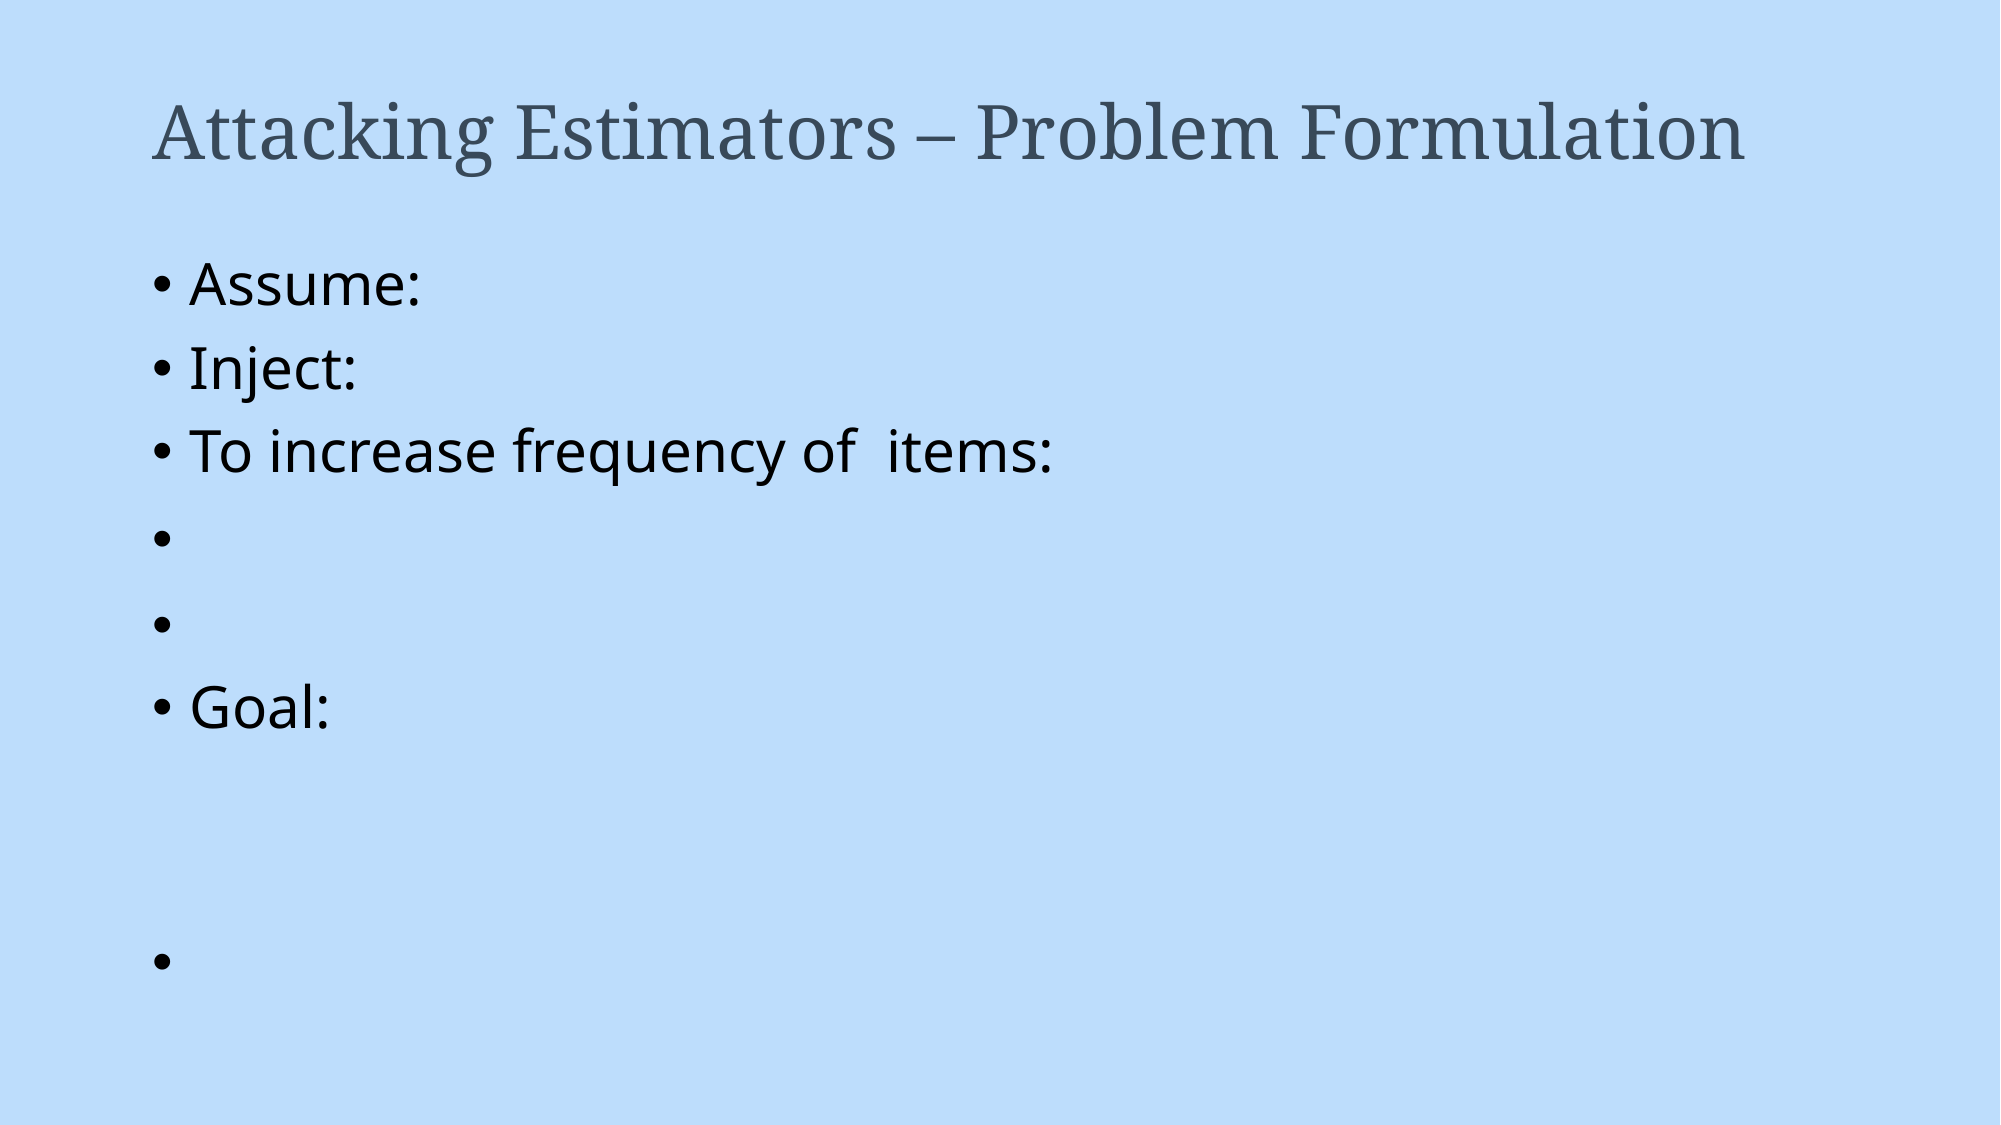

# Attacking Estimators – Problem Formulation
Assume:
Inject:
To increase frequency of items:
Goal: